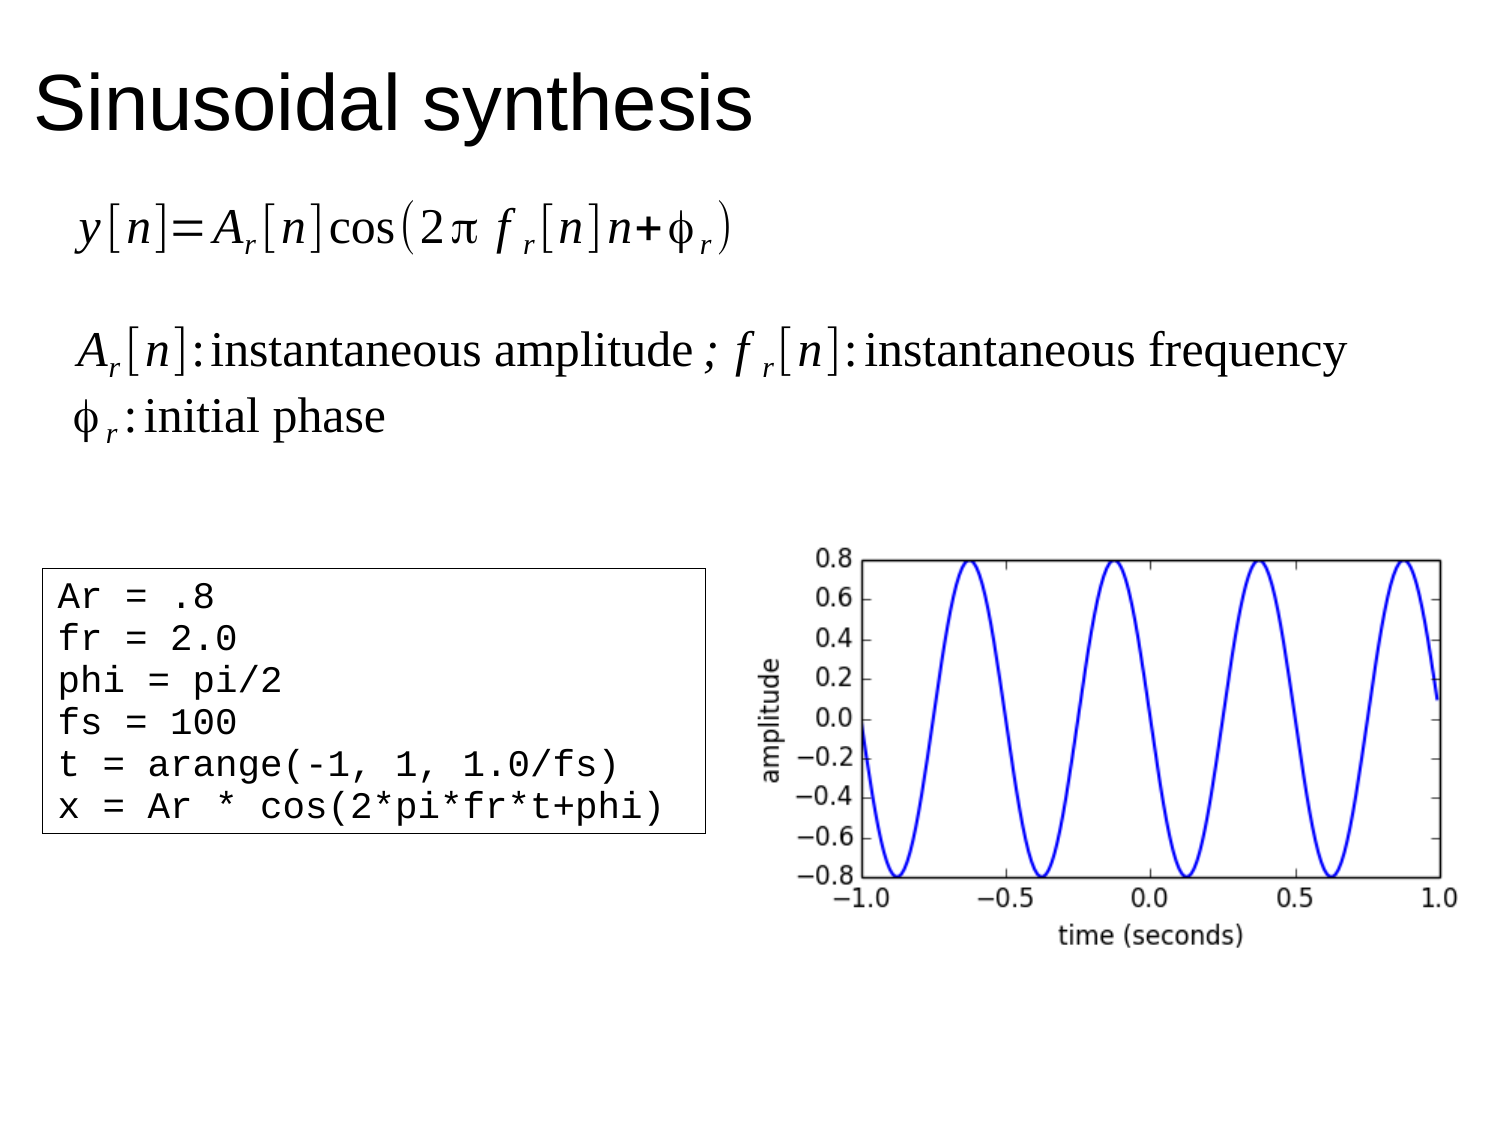

# Sinusoidal synthesis
Ar = .8
fr = 2.0
phi = pi/2
fs = 100
t = arange(-1, 1, 1.0/fs)
x = Ar * cos(2*pi*fr*t+phi)